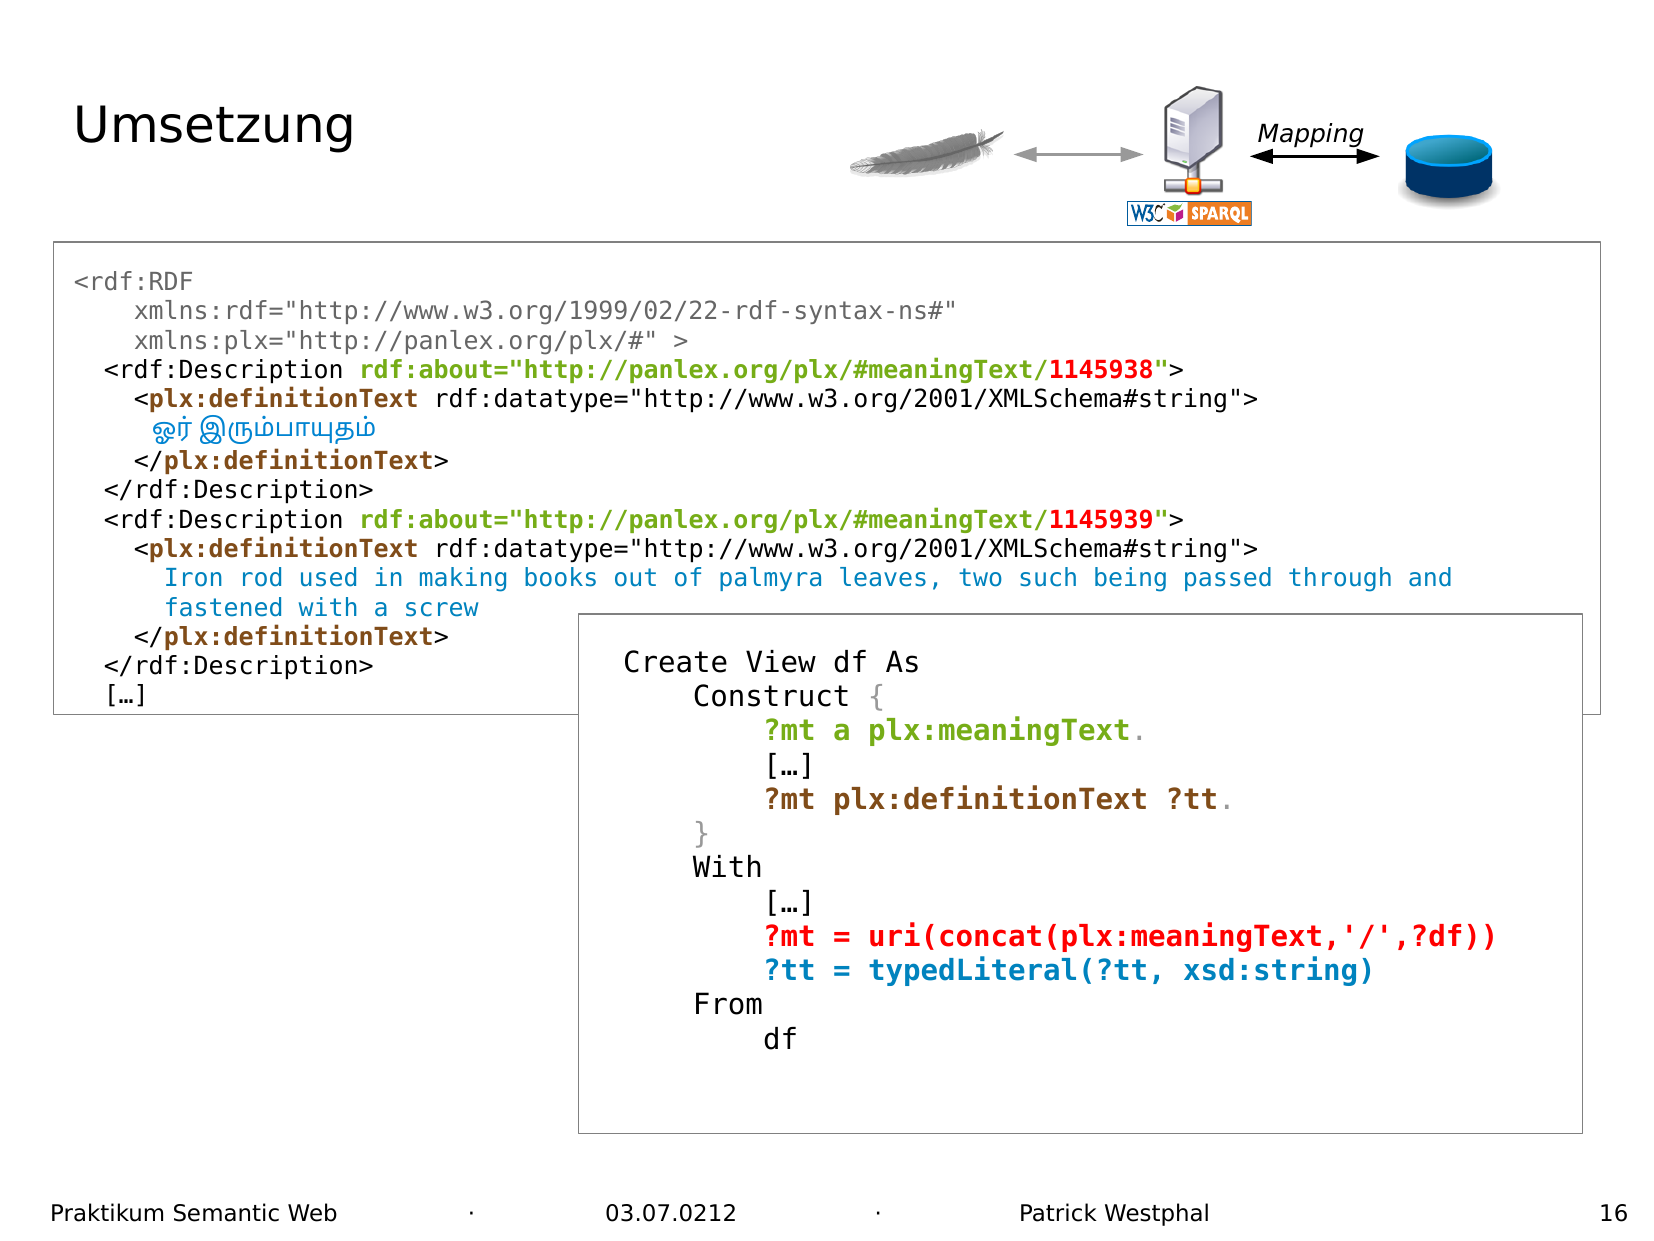

Umsetzung
Mapping
<rdf:RDF
 xmlns:rdf="http://www.w3.org/1999/02/22-rdf-syntax-ns#"
 xmlns:plx="http://panlex.org/plx/#" >
 <rdf:Description rdf:about="http://panlex.org/plx/#meaningText/1145938">
 <plx:definitionText rdf:datatype="http://www.w3.org/2001/XMLSchema#string">
 ஓர் இரும்பாயுதம்
 </plx:definitionText>
 </rdf:Description>
 <rdf:Description rdf:about="http://panlex.org/plx/#meaningText/1145939">
 <plx:definitionText rdf:datatype="http://www.w3.org/2001/XMLSchema#string">
 Iron rod used in making books out of palmyra leaves, two such being passed through and
 fastened with a screw
 </plx:definitionText>
 </rdf:Description>
 […]
Create View df As
 Construct {
 ?mt a plx:meaningText.
 […]
 ?mt plx:definitionText ?tt.
 }
 With
 […]
 ?mt = uri(concat(plx:meaningText,'/',?df))
 ?tt = typedLiteral(?tt, xsd:string)
 From
 df
Praktikum Semantic Web · 03.07.0212 · Patrick Westphal